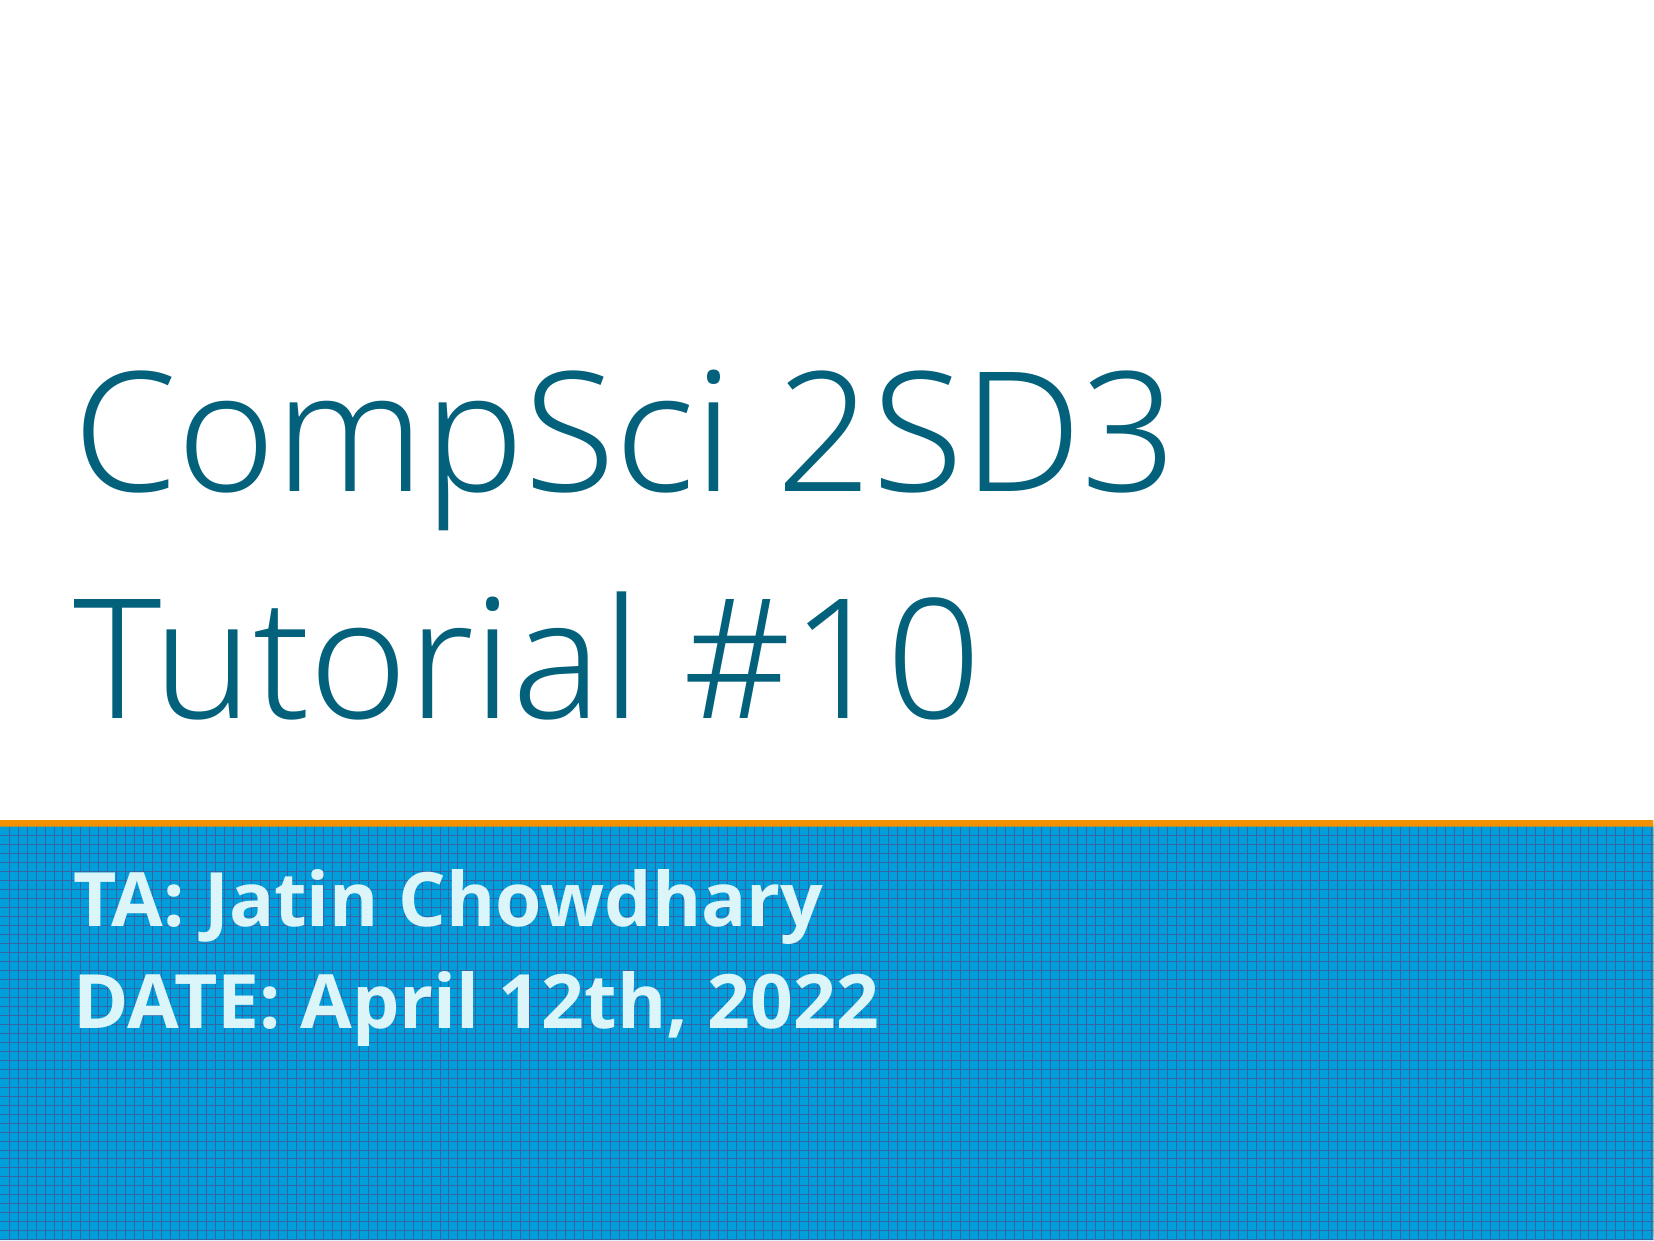

# CompSci 2SD3 Tutorial #10
TA: Jatin Chowdhary
DATE: April 12th, 2022